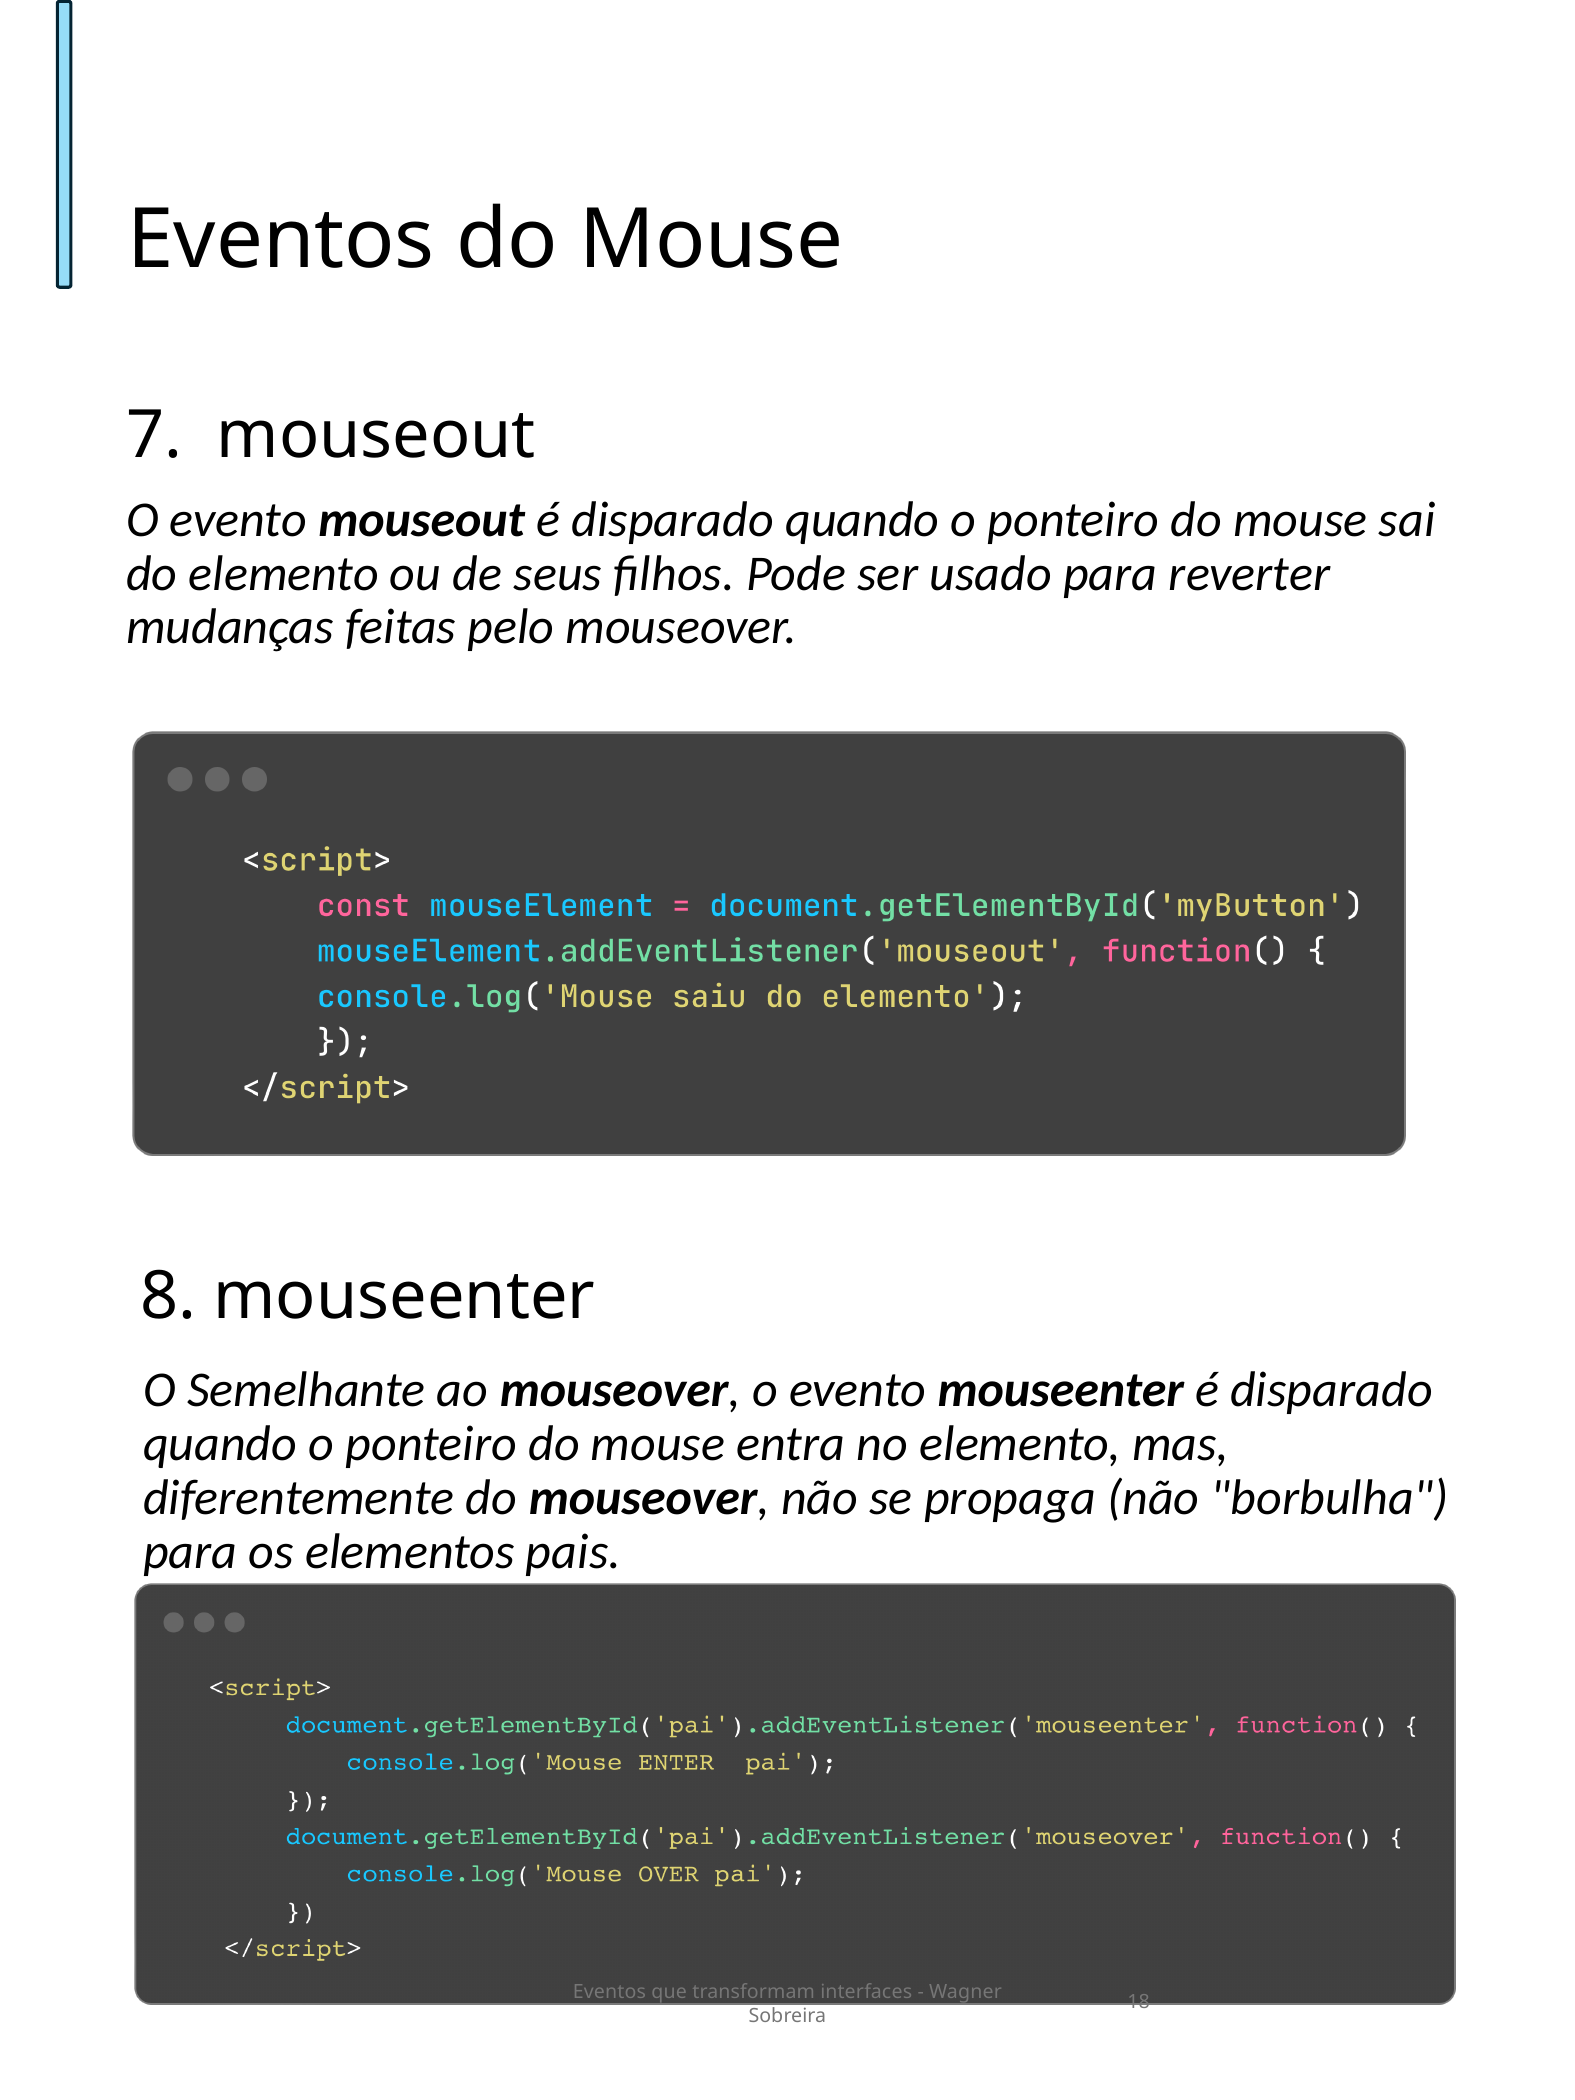

Eventos do Mouse
7.  mouseout
O evento mouseout é disparado quando o ponteiro do mouse sai do elemento ou de seus filhos. Pode ser usado para reverter mudanças feitas pelo mouseover.
8. mouseenter
O Semelhante ao mouseover, o evento mouseenter é disparado quando o ponteiro do mouse entra no elemento, mas, diferentemente do mouseover, não se propaga (não "borbulha") para os elementos pais.
Eventos que transformam interfaces - Wagner Sobreira